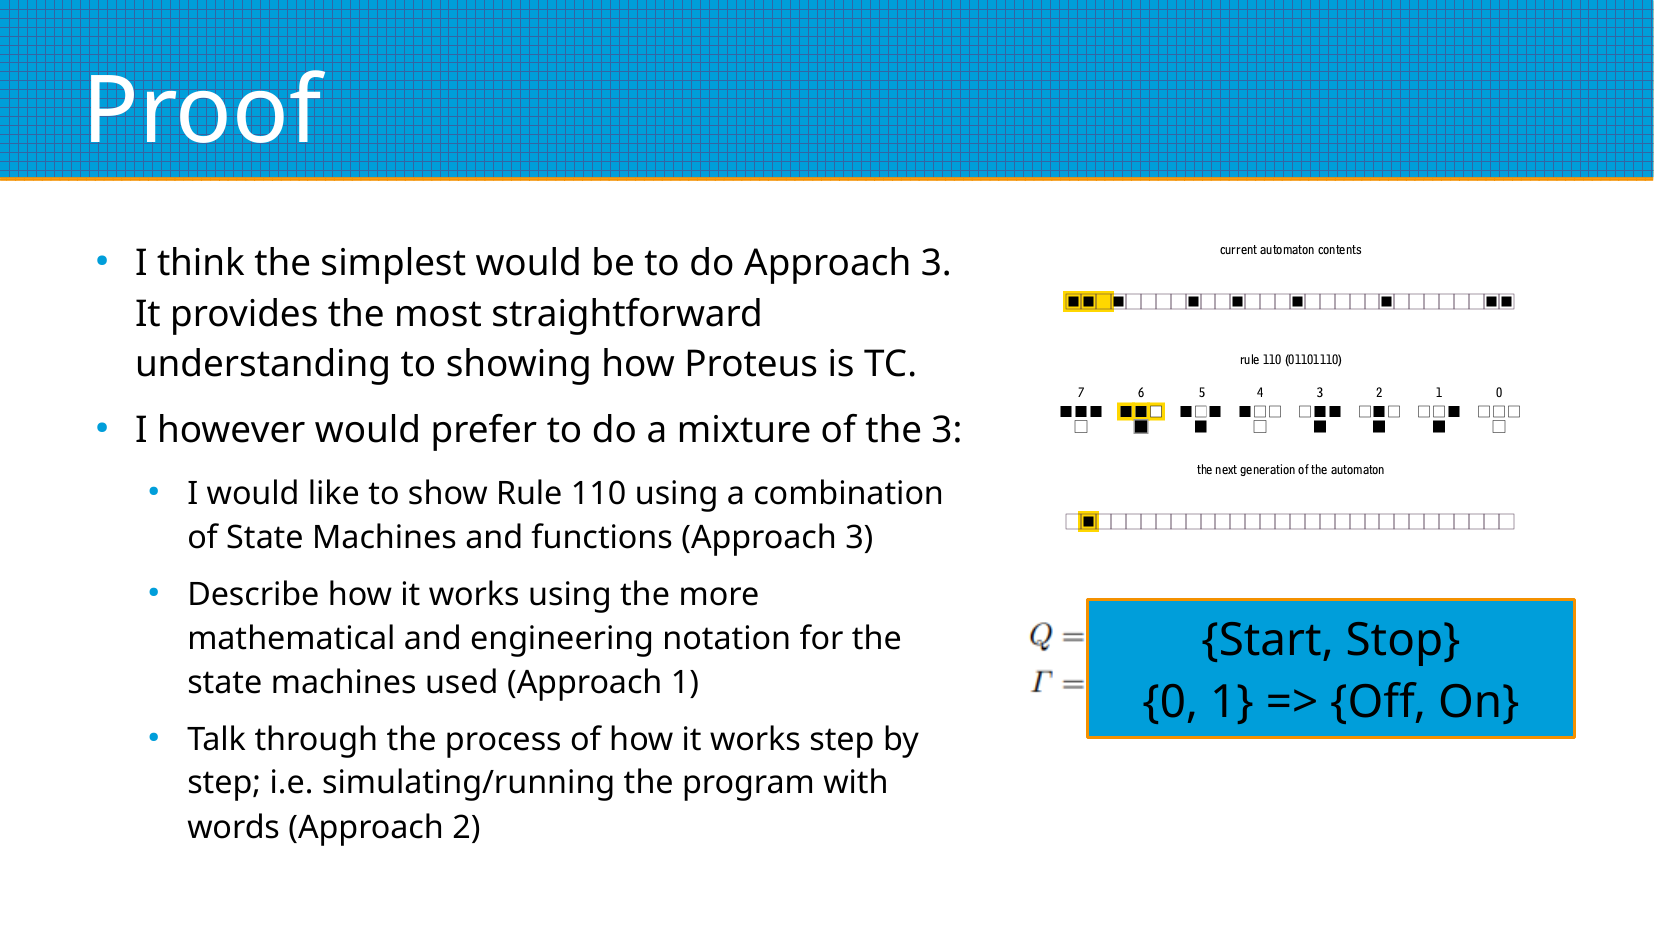

# Proof
I think the simplest would be to do Approach 3. It provides the most straightforward understanding to showing how Proteus is TC.
I however would prefer to do a mixture of the 3:
I would like to show Rule 110 using a combination of State Machines and functions (Approach 3)
Describe how it works using the more mathematical and engineering notation for the state machines used (Approach 1)
Talk through the process of how it works step by step; i.e. simulating/running the program with words (Approach 2)
{Start, Stop}
{0, 1} => {Off, On}